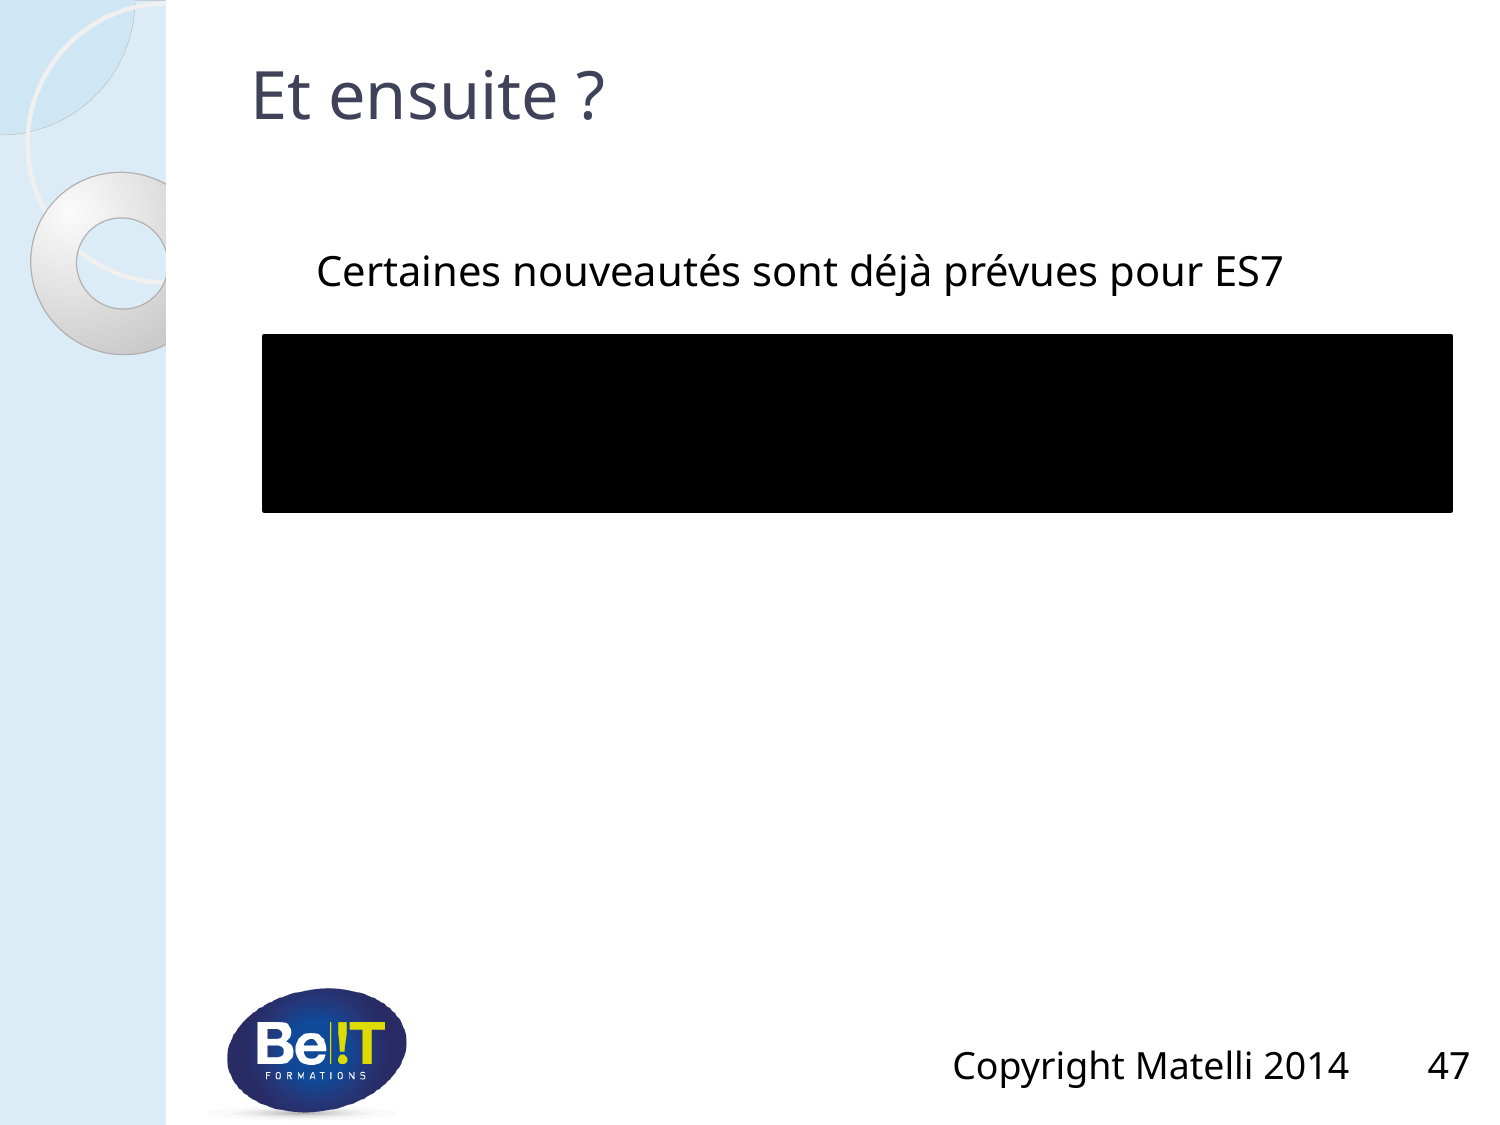

# Et ensuite ?
Certaines nouveautés sont déjà prévues pour ES7
 var response = await fetch(url);
 var json = await response.body.to('json');
Copyright Matelli 2014